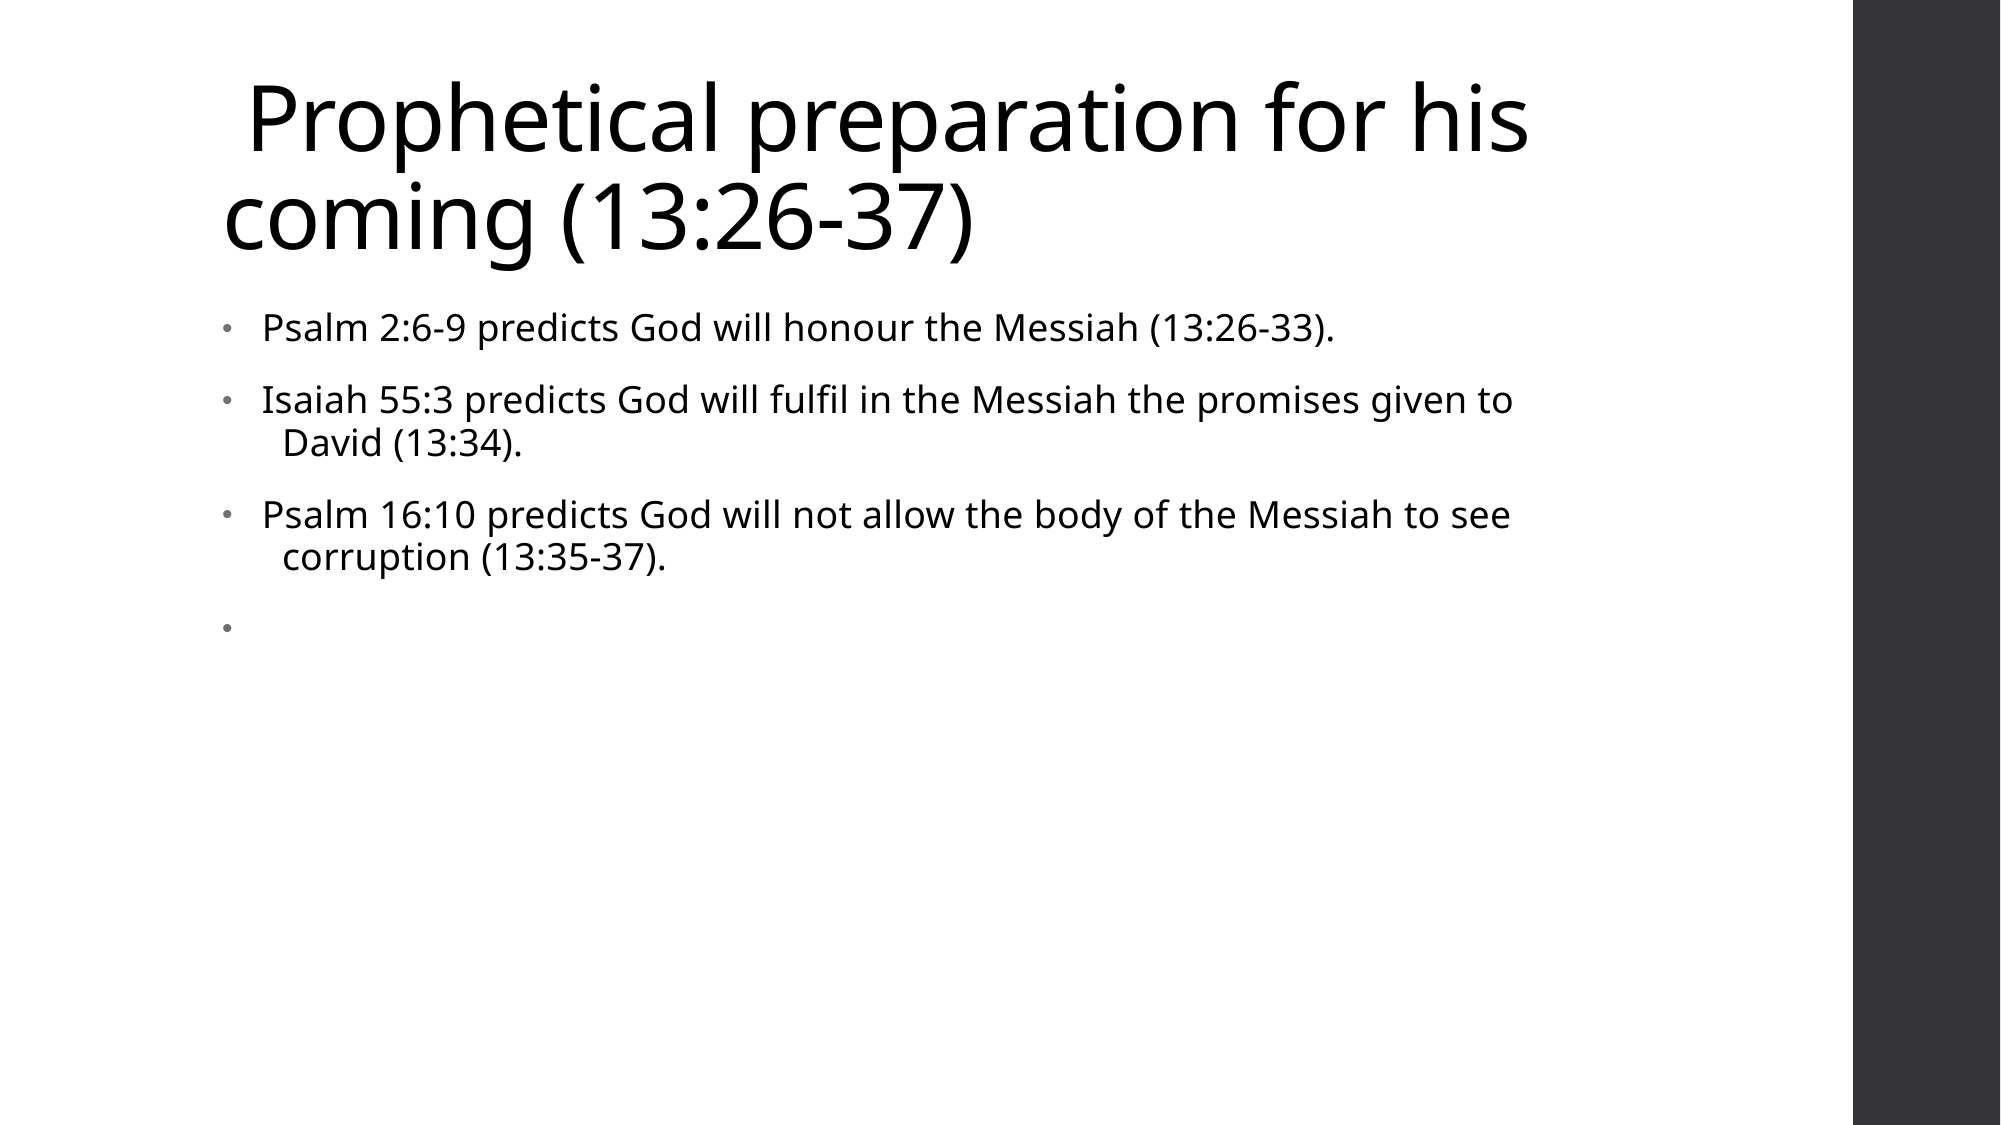

# Prophetical preparation for his coming (13:26-37)
 Psalm 2:6-9 predicts God will honour the Messiah (13:26-33).
 Isaiah 55:3 predicts God will fulfil in the Messiah the promises given to David (13:34).
 Psalm 16:10 predicts God will not allow the body of the Messiah to see corruption (13:35-37).